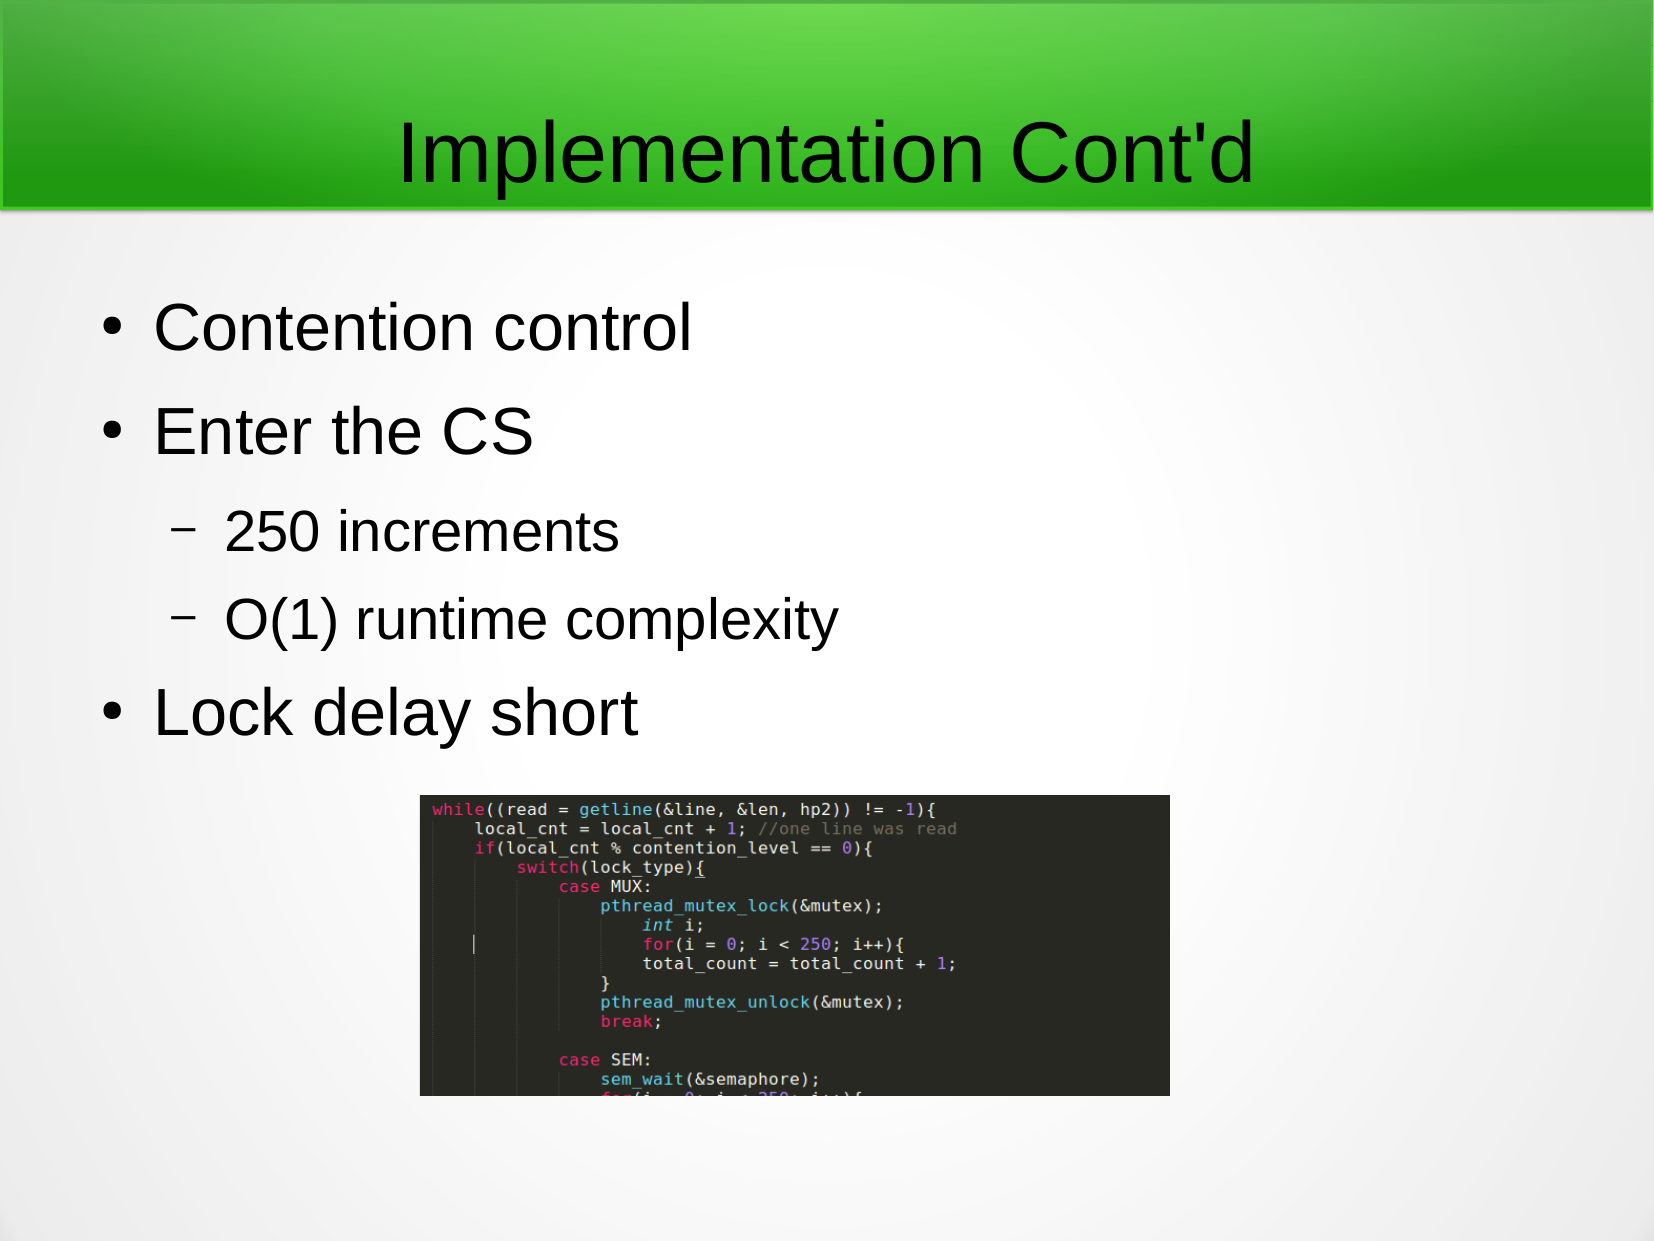

# Implementation Cont'd
Contention control
Enter the CS
250 increments
O(1) runtime complexity
Lock delay short